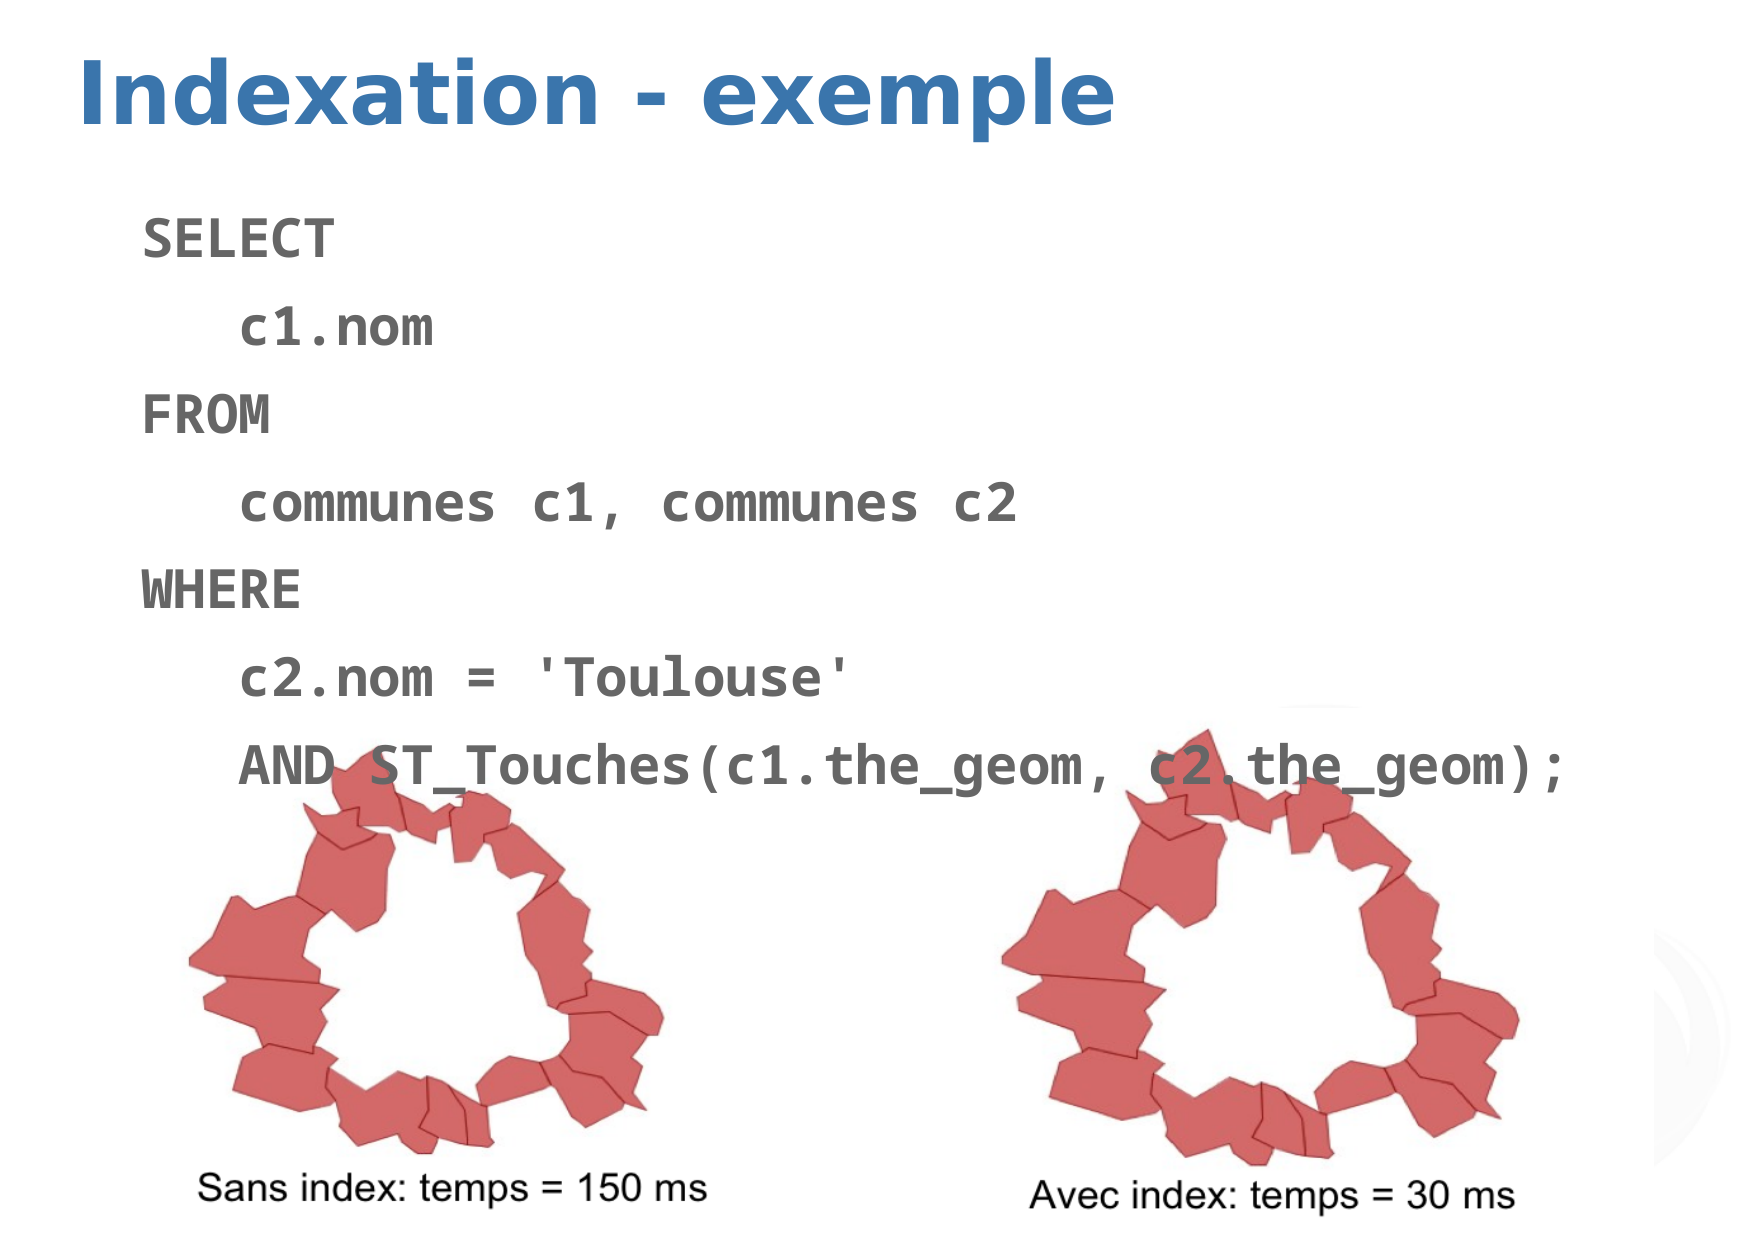

# Indexation - exemple
SELECT
 c1.nom
FROM
 communes c1, communes c2
WHERE
 c2.nom = 'Toulouse'
 AND ST_Touches(c1.the_geom, c2.the_geom);